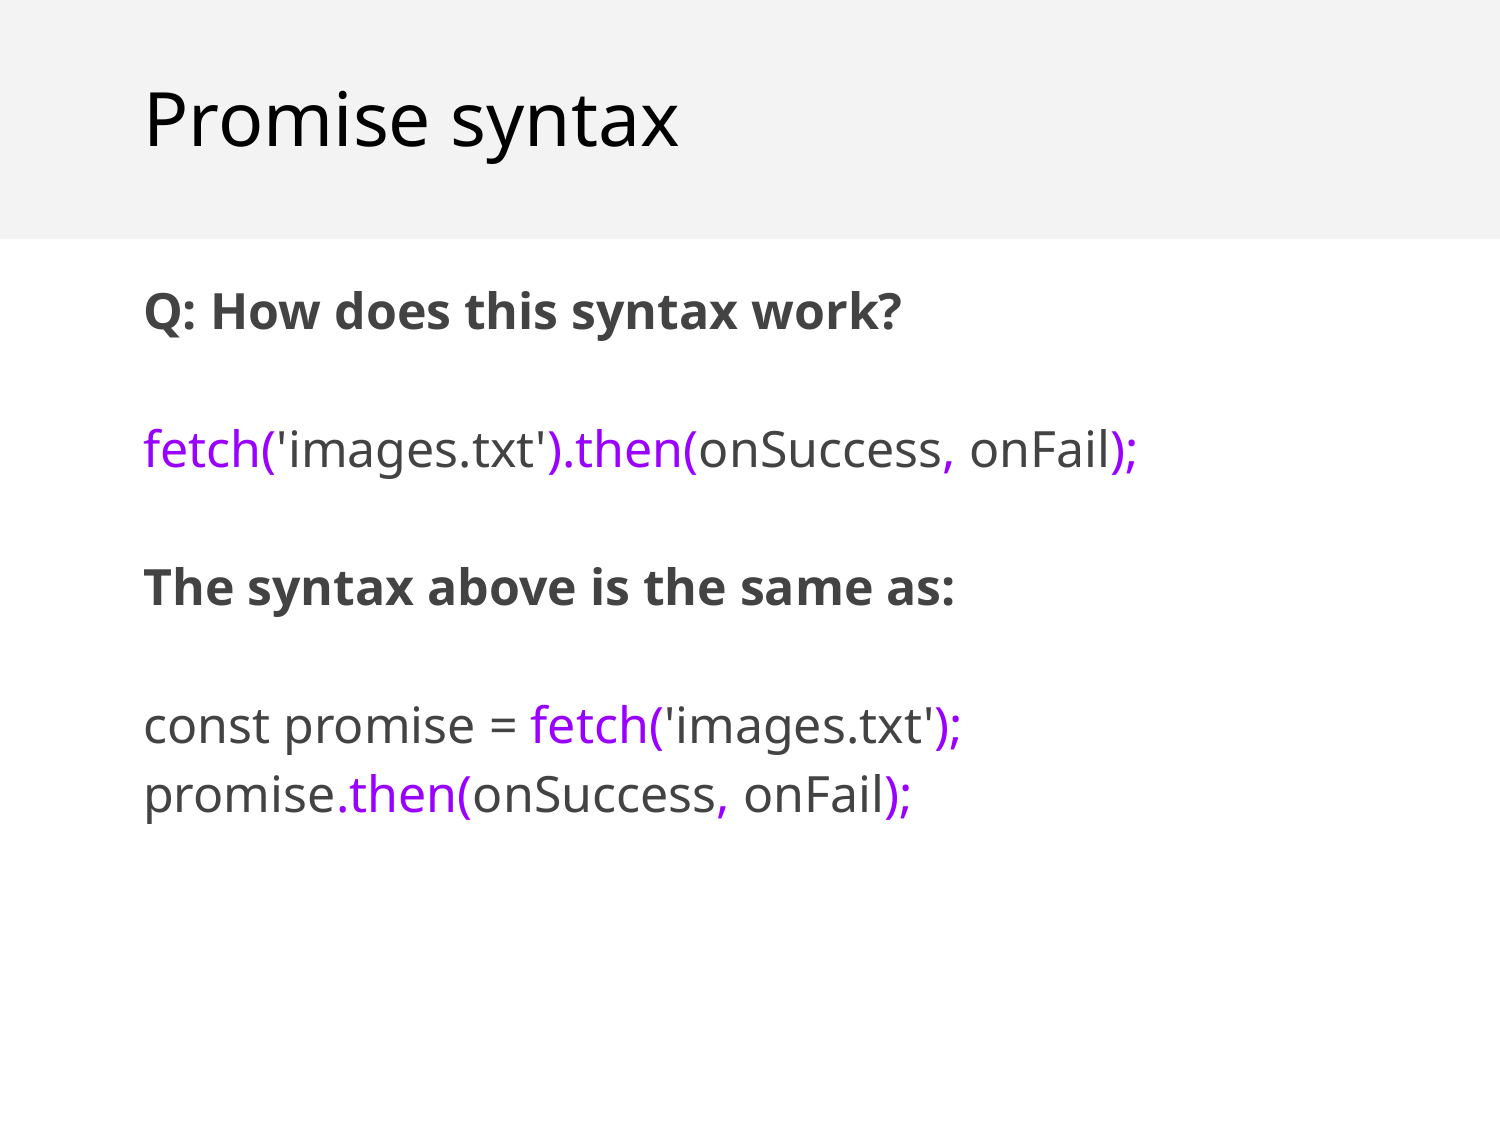

# Promise syntax
Q: How does this syntax work?
fetch('images.txt').then(onSuccess, onFail);
The syntax above is the same as:
const promise = fetch('images.txt');
promise.then(onSuccess, onFail);